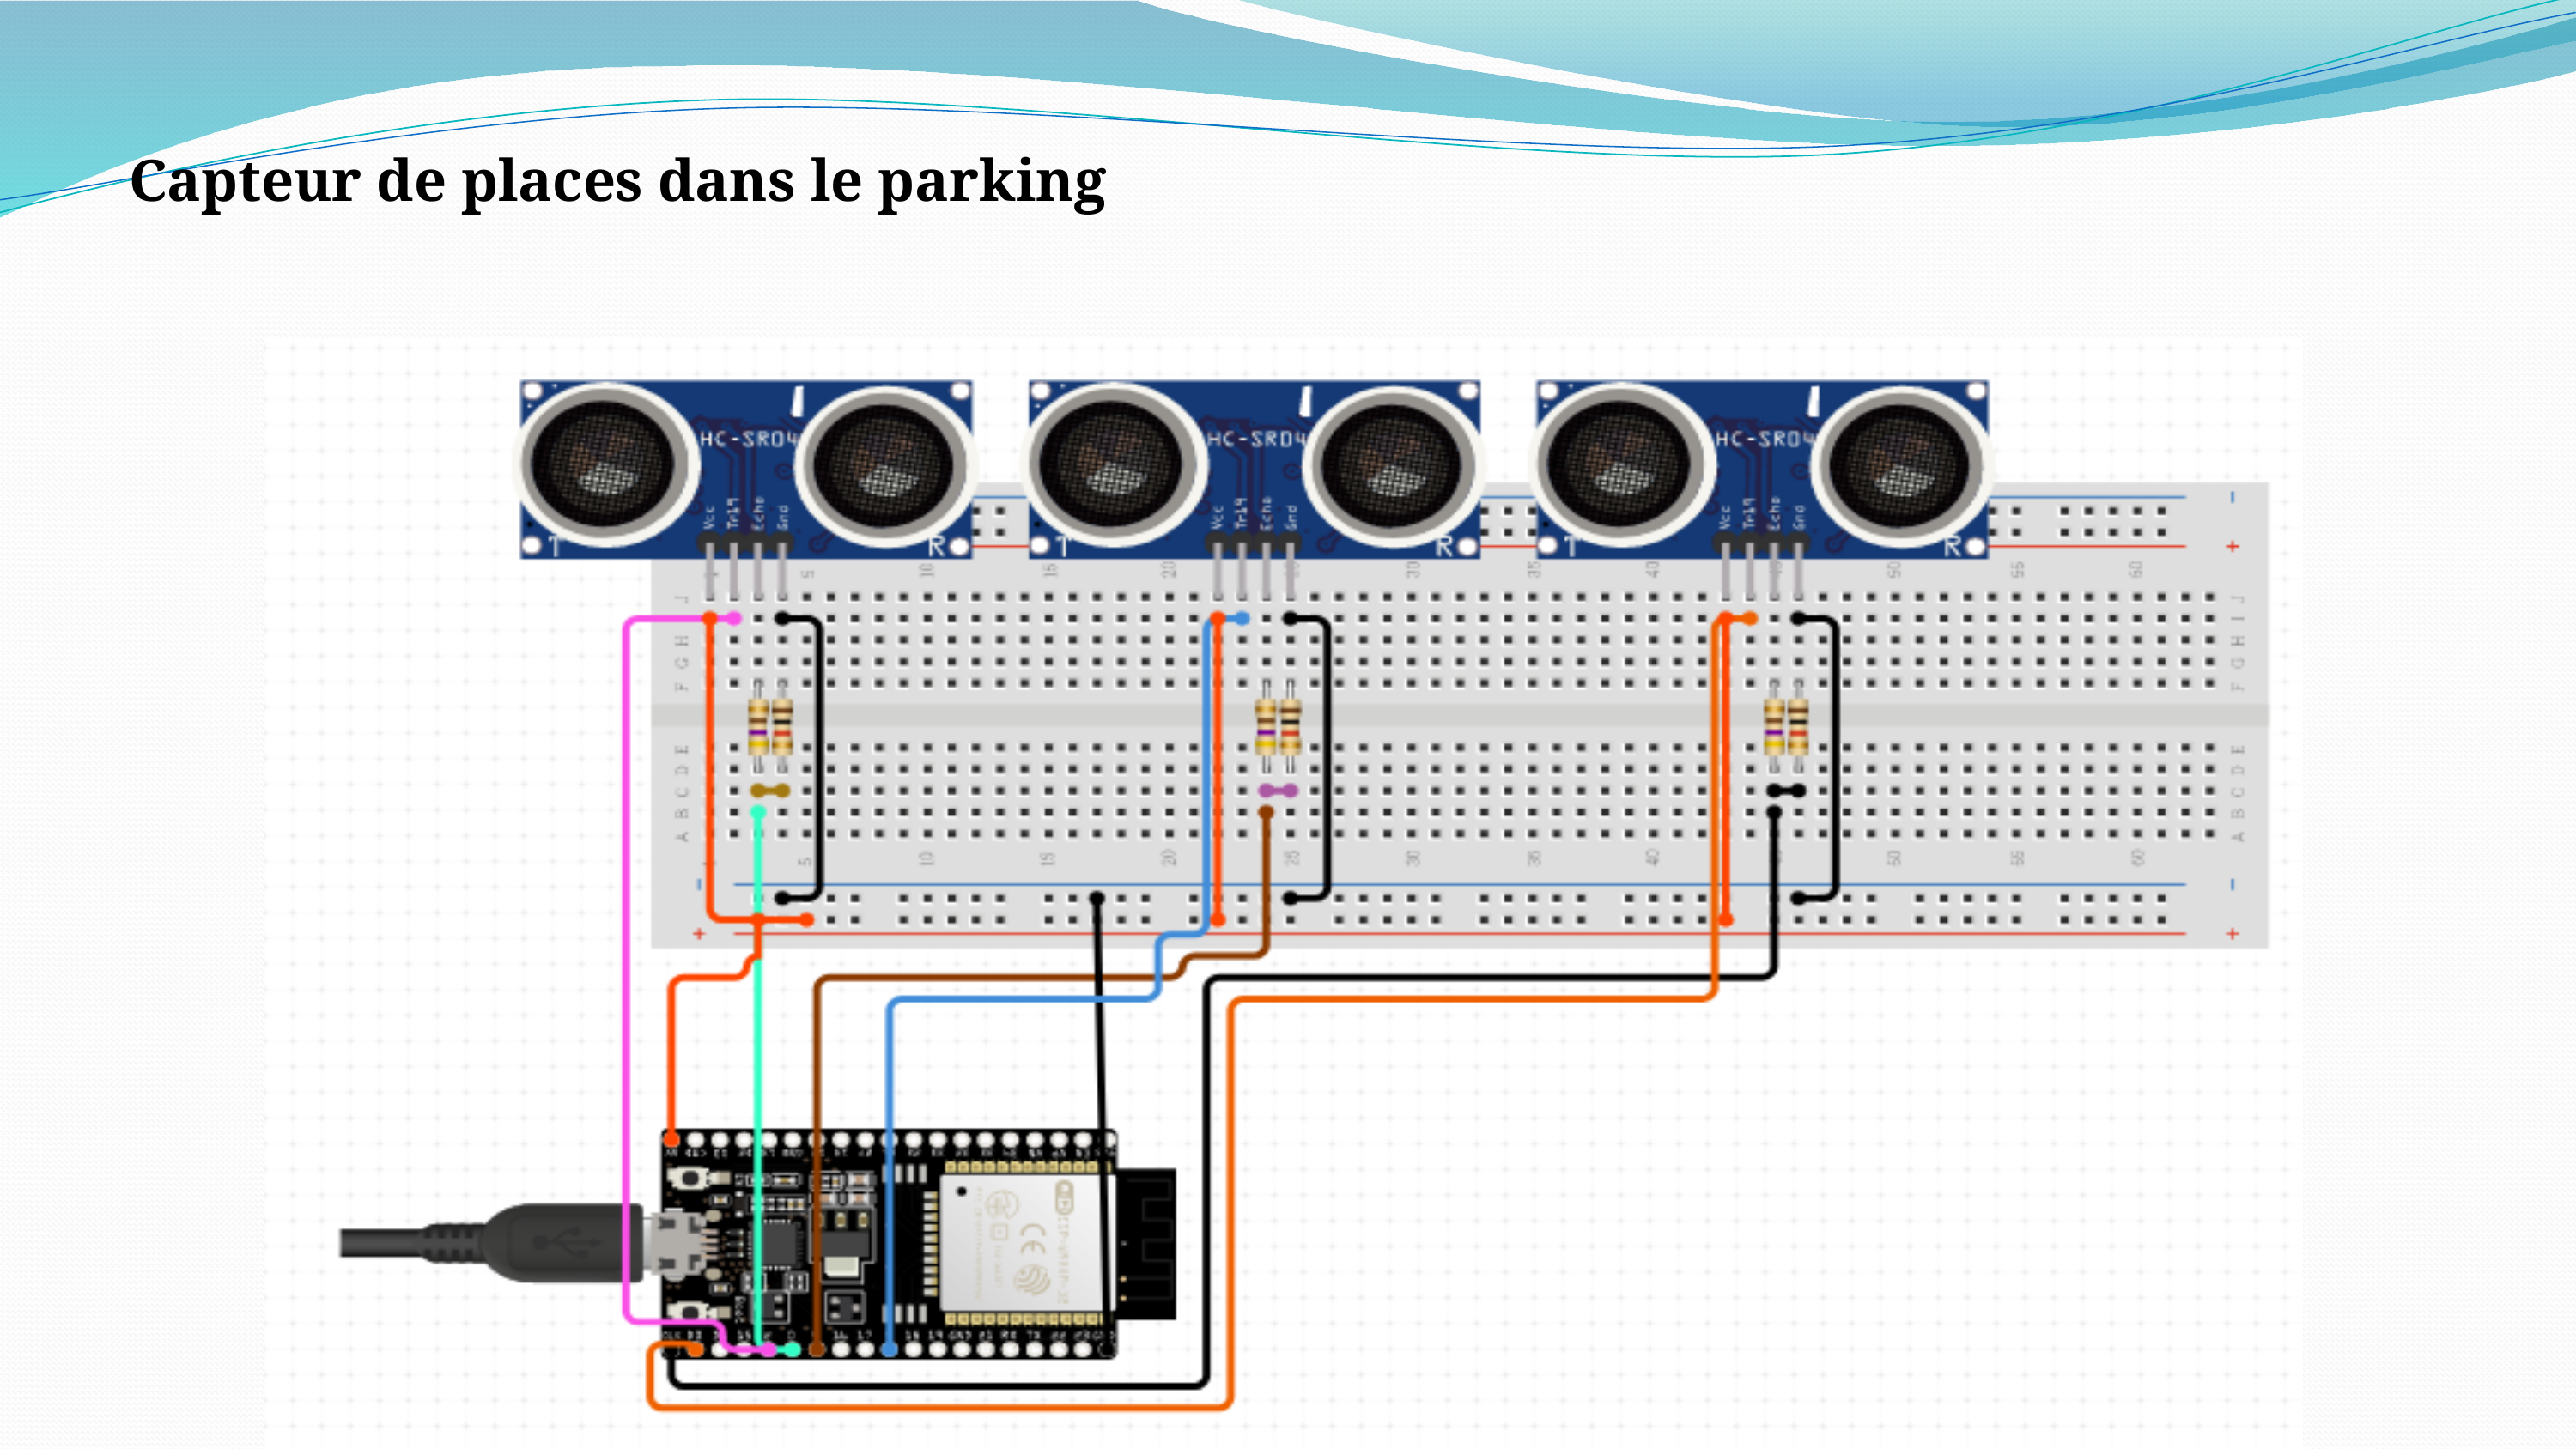

# Capteur de places dans le parking